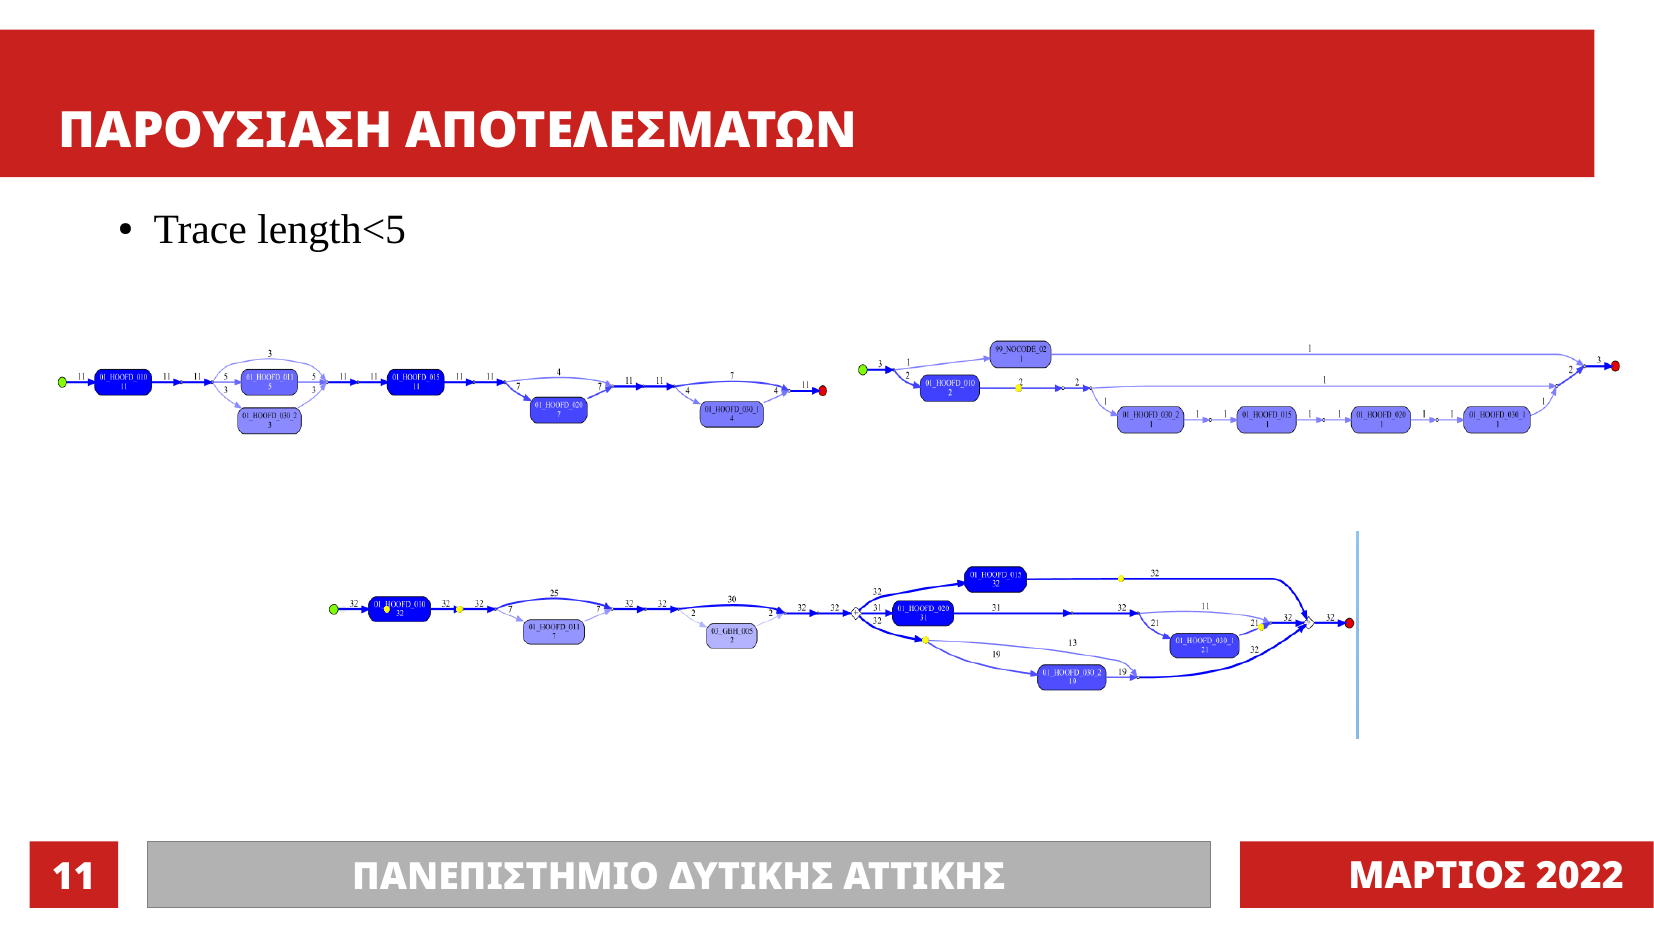

# ΠΑΡΟΥΣΙΑΣΗ ΑΠΟΤΕΛΕΣΜΑΤΩΝ
Trace length<5
11
ΠΑΝΕΠΙΣΤΗΜΙΟ ΔΥΤΙΚΗΣ ΑΤΤΙΚΗΣ
ΜΑΡΤΙΟΣ 2022